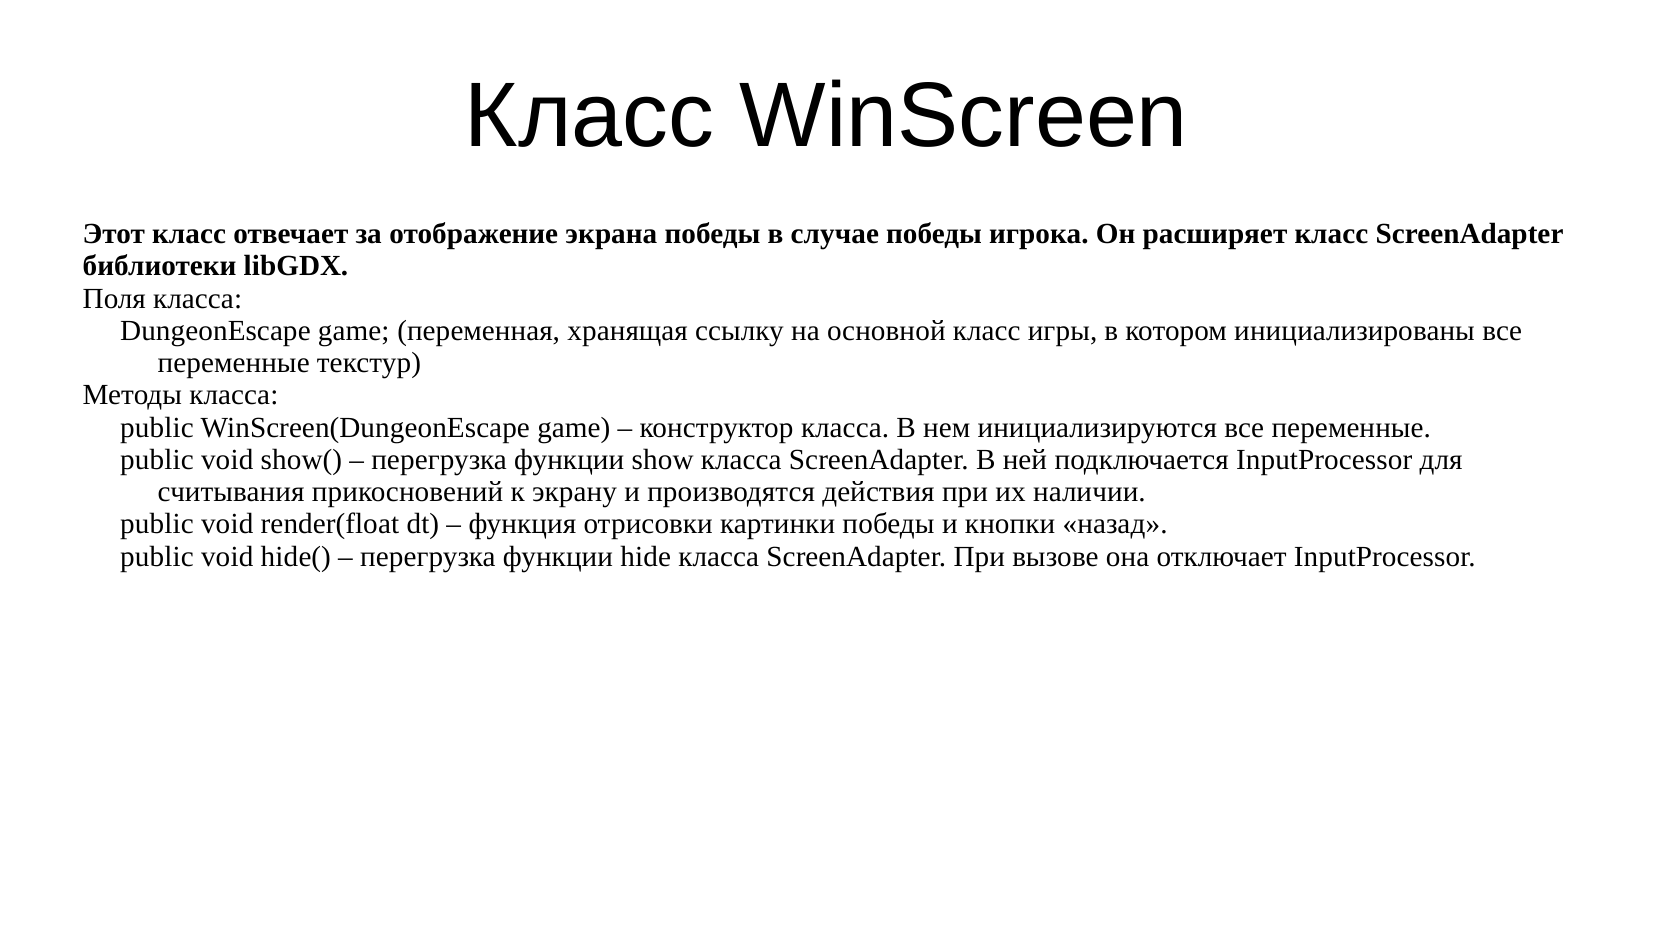

Класс WinScreen
# Этот класс отвечает за отображение экрана победы в случае победы игрока. Он расширяет класс ScreenAdapter библиотеки libGDX.
Поля класса:
DungeonEscape game; (переменная, хранящая ссылку на основной класс игры, в котором инициализированы все переменные текстур)
Методы класса:
public WinScreen(DungeonEscape game) – конструктор класса. В нем инициализируются все переменные.
public void show() – перегрузка функции show класса ScreenAdapter. В ней подключается InputProcessor для считывания прикосновений к экрану и производятся действия при их наличии.
public void render(float dt) – функция отрисовки картинки победы и кнопки «назад».
public void hide() – перегрузка функции hide класса ScreenAdapter. При вызове она отключает InputProcessor.